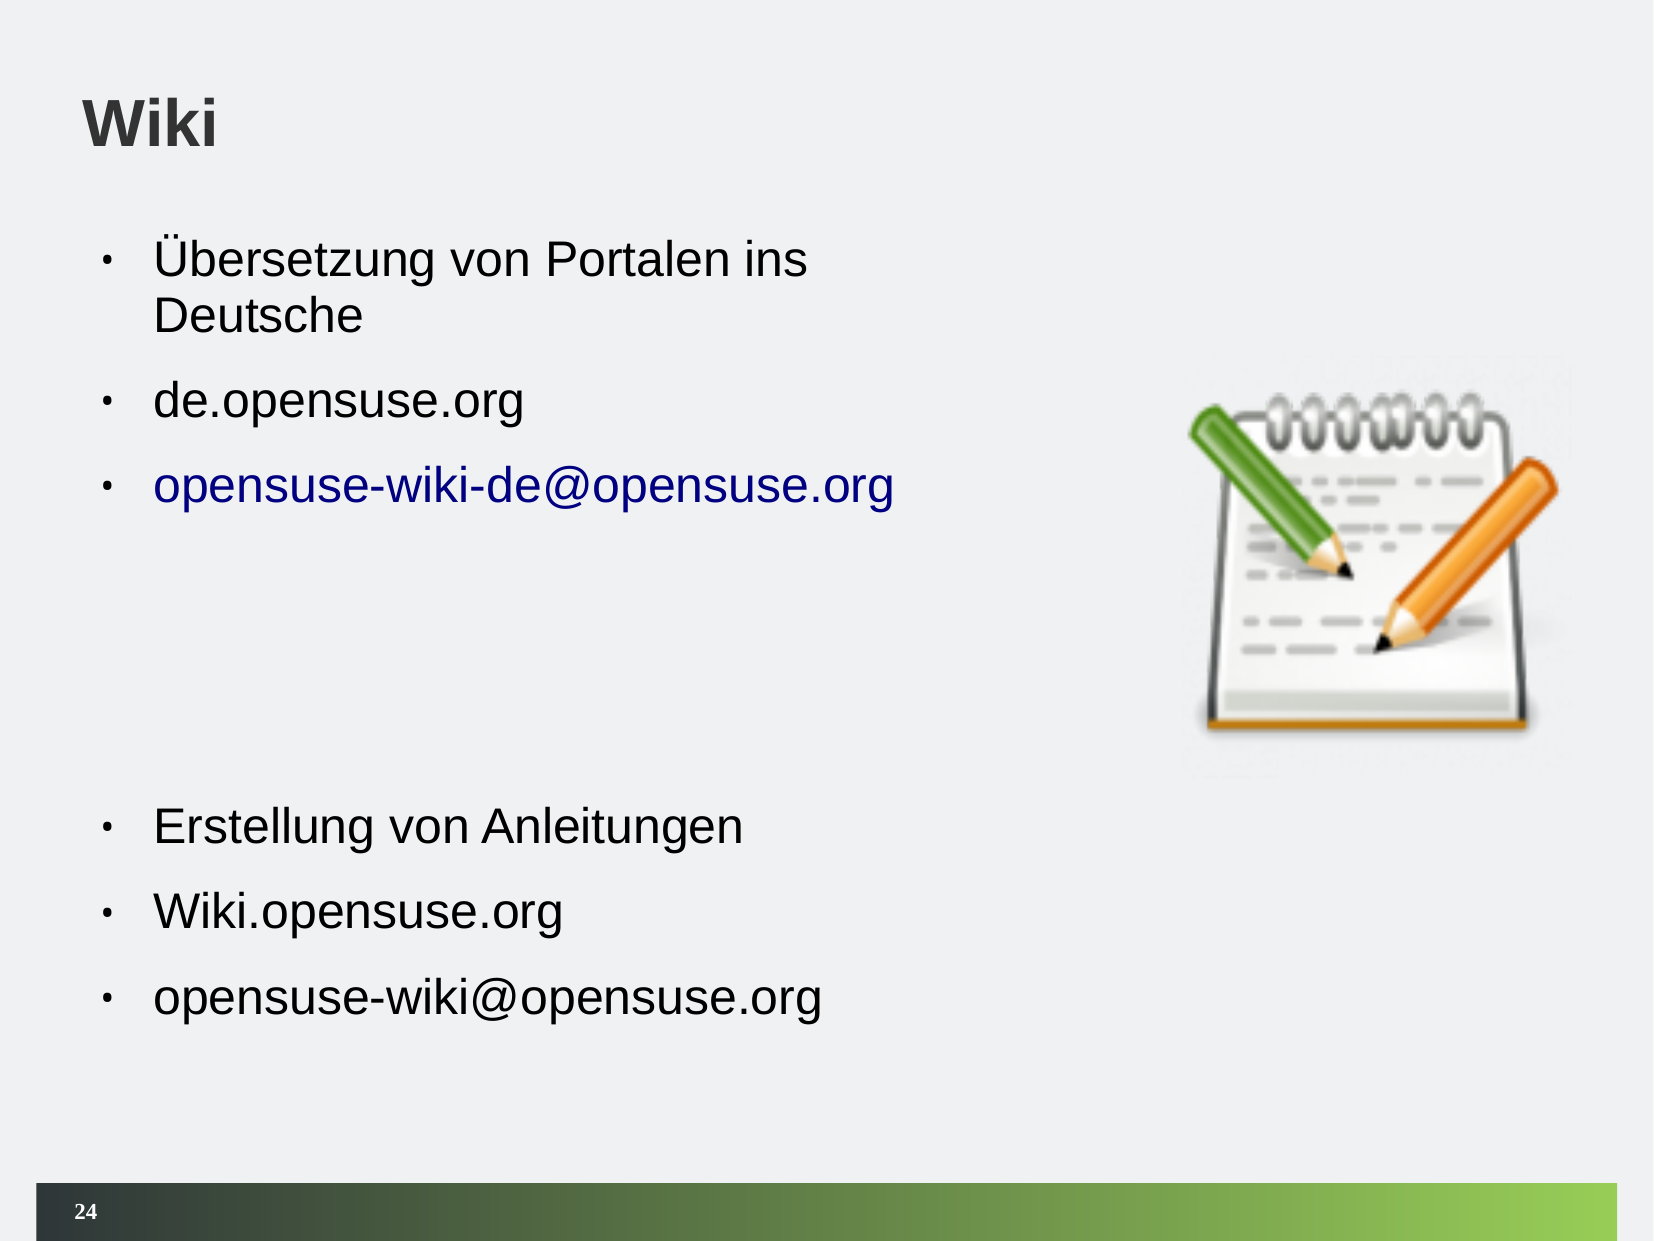

# Wiki
Übersetzung von Portalen ins Deutsche
de.opensuse.org
opensuse-wiki-de@opensuse.org
Erstellung von Anleitungen
Wiki.opensuse.org
opensuse-wiki@opensuse.org
24